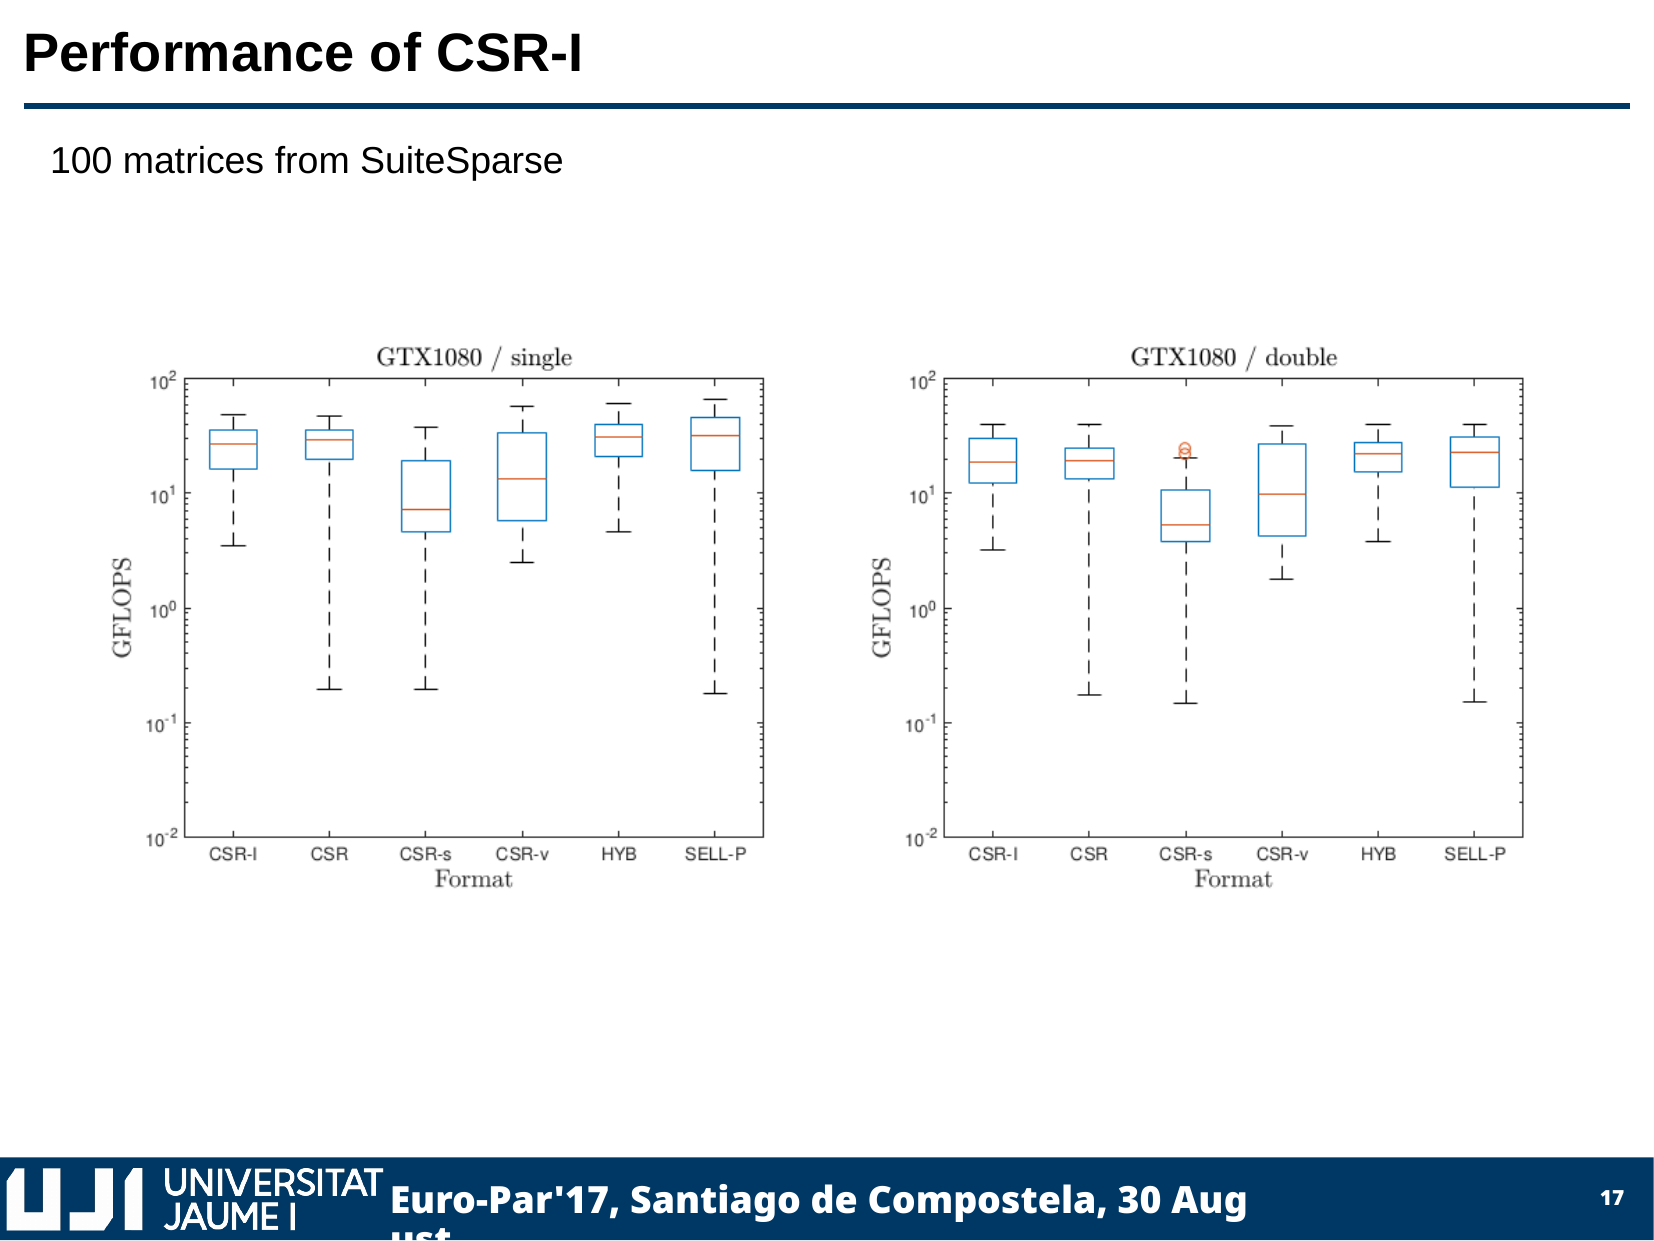

# Performance of CSR-I
100 matrices from SuiteSparse
Euro-Par'17, Santiago de Compostela, 30 August
17